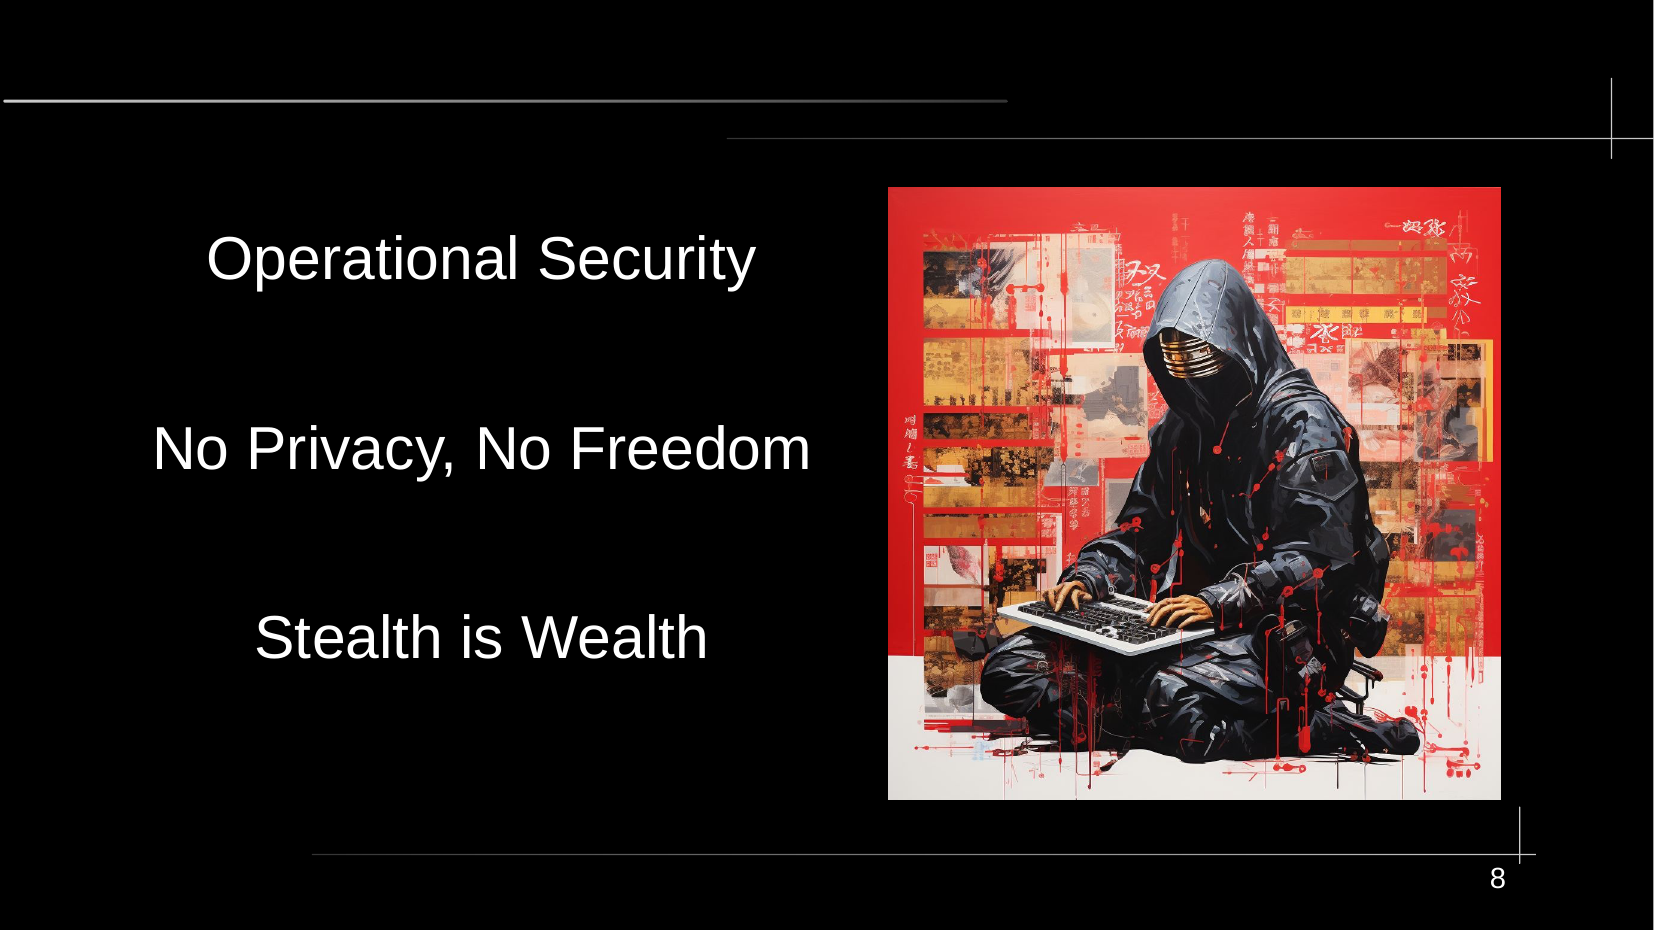

#
Operational Security
No Privacy, No Freedom
Stealth is Wealth
8